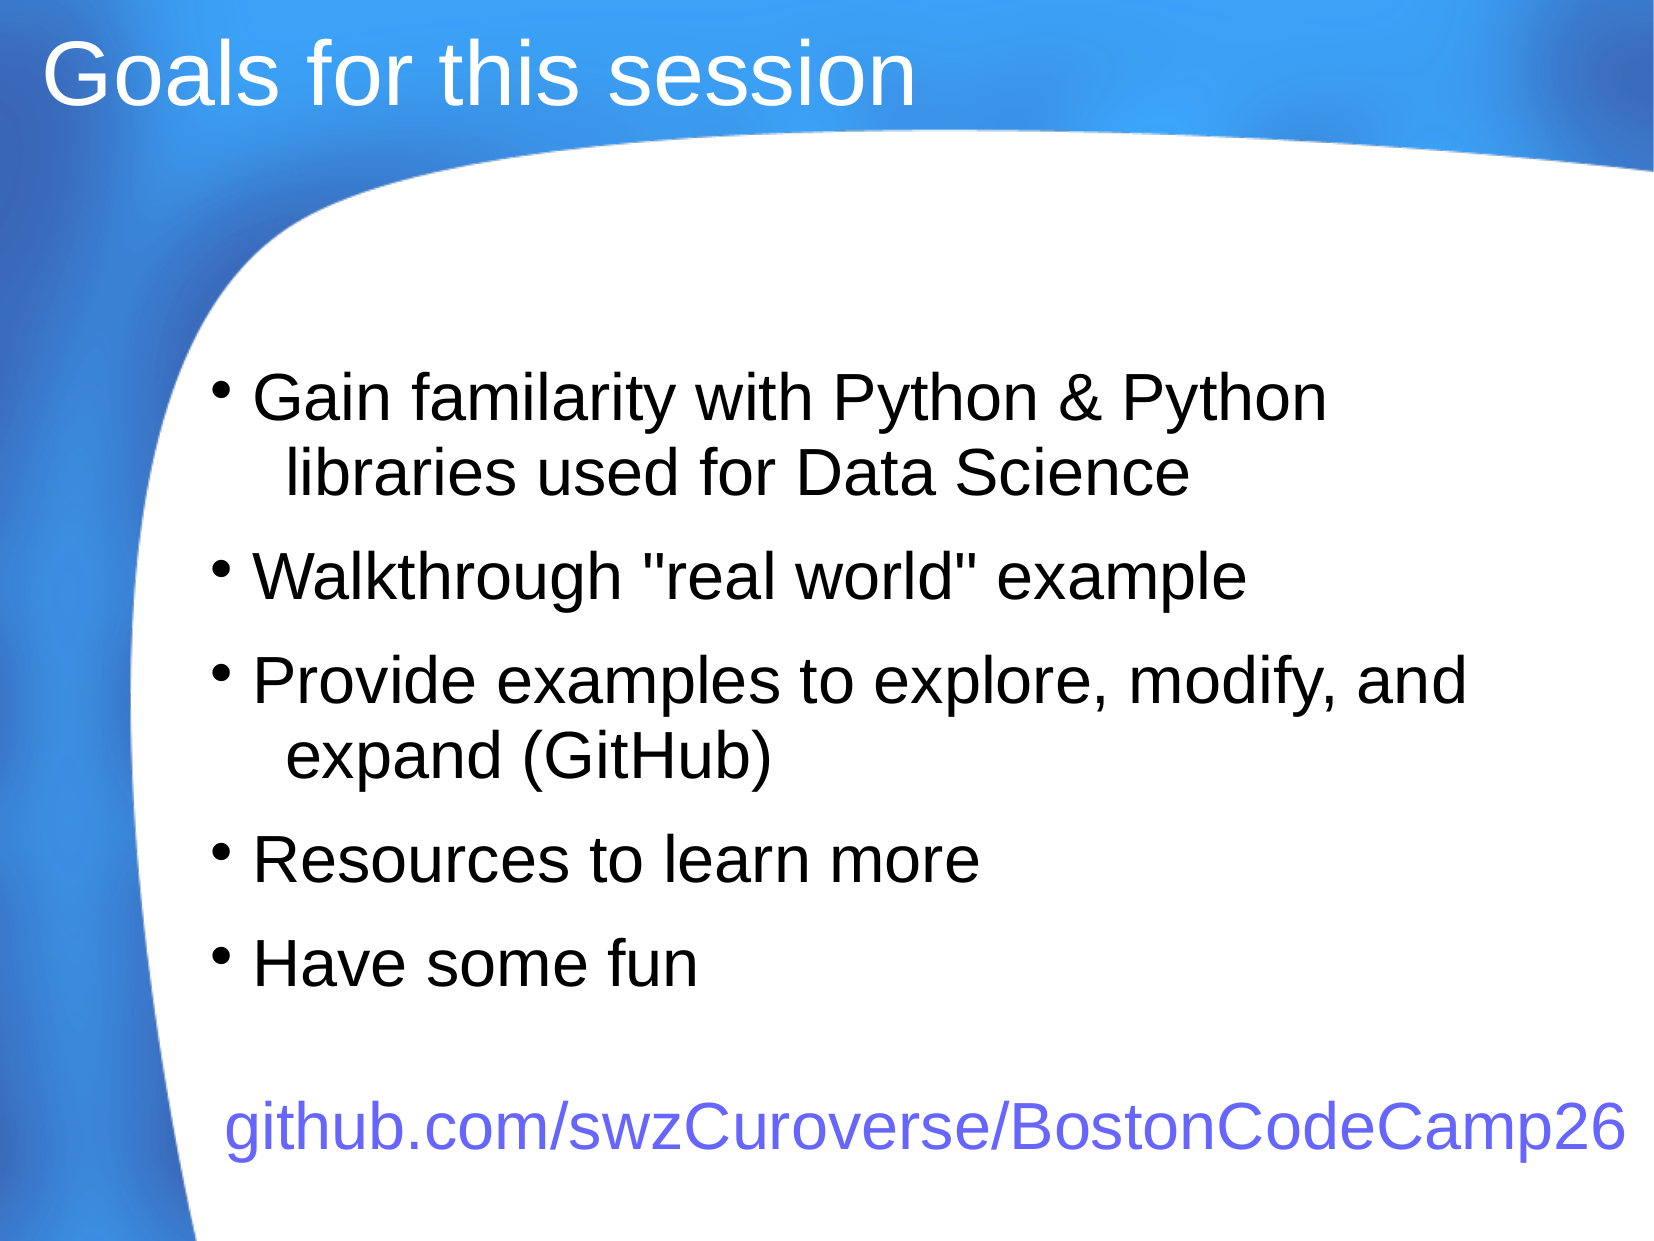

# Goals for this session
 Gain familarity with Python & Python 	 		libraries used for Data Science
 Walkthrough "real world" example
 Provide examples to explore, modify, and 	expand (GitHub)
 Resources to learn more
 Have some fun
github.com/swzCuroverse/BostonCodeCamp26